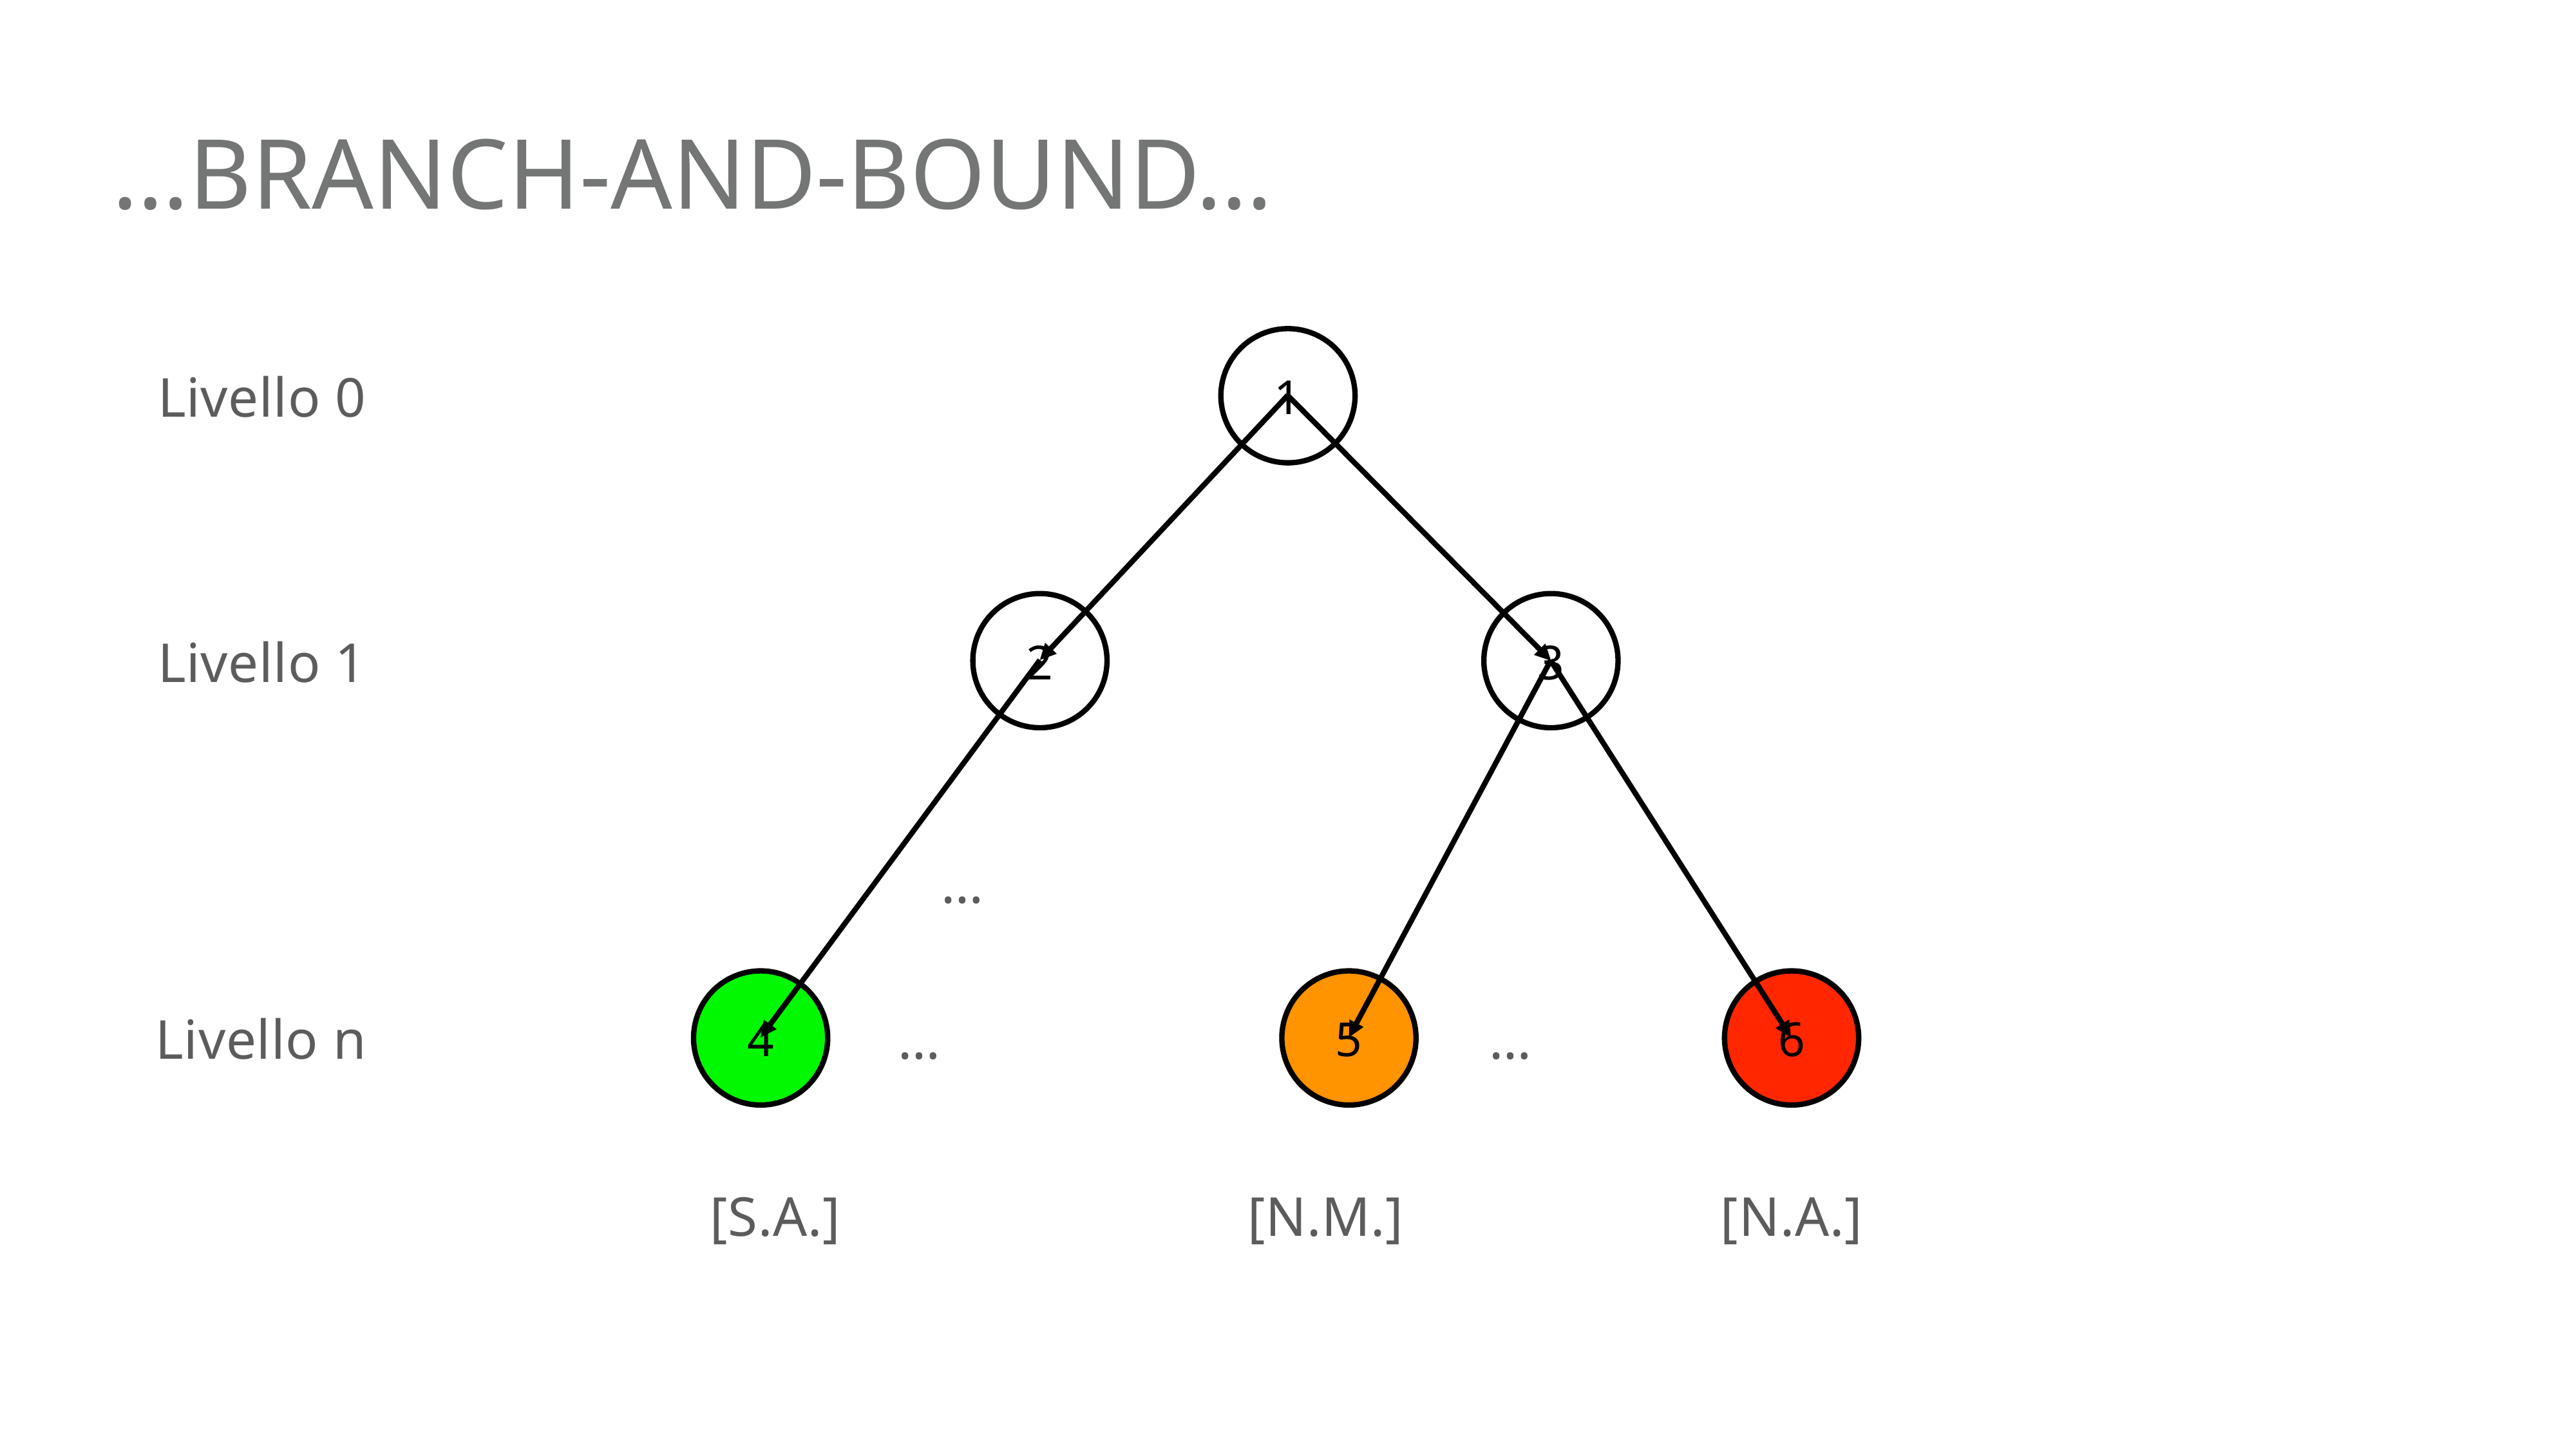

…branch-and-bound…
#
1
Livello 0
2
3
Livello 1
…
4
5
6
Livello n
…
…
[S.A.]
[N.M.]
[N.A.]